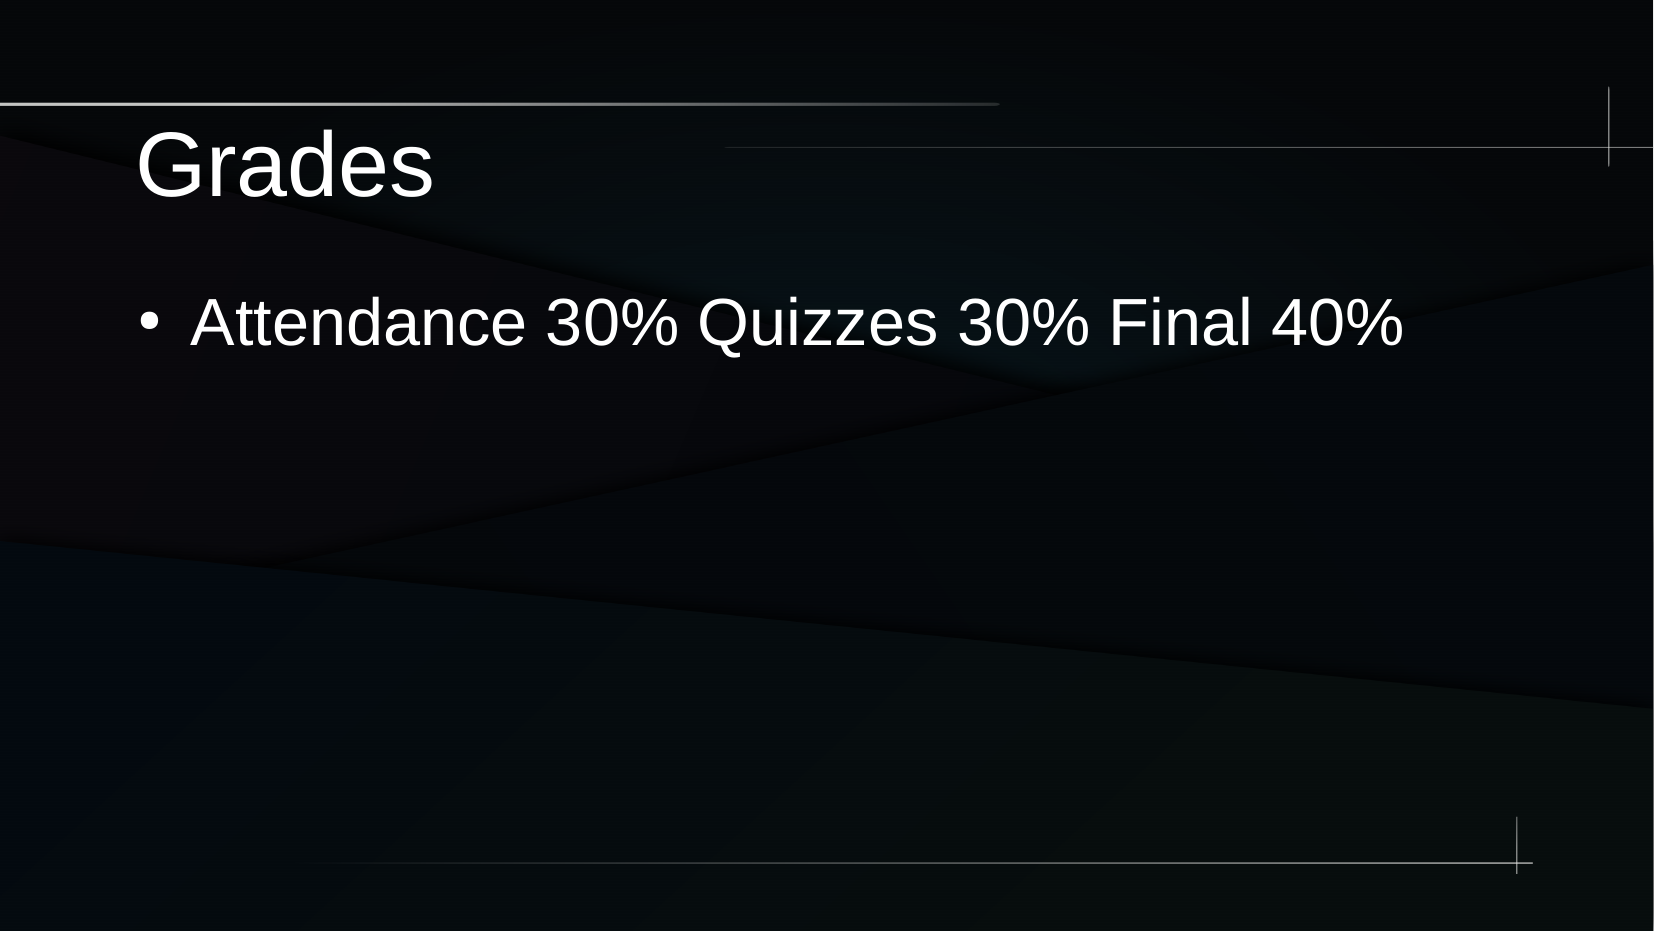

# Grades
Attendance 30% Quizzes 30% Final 40%